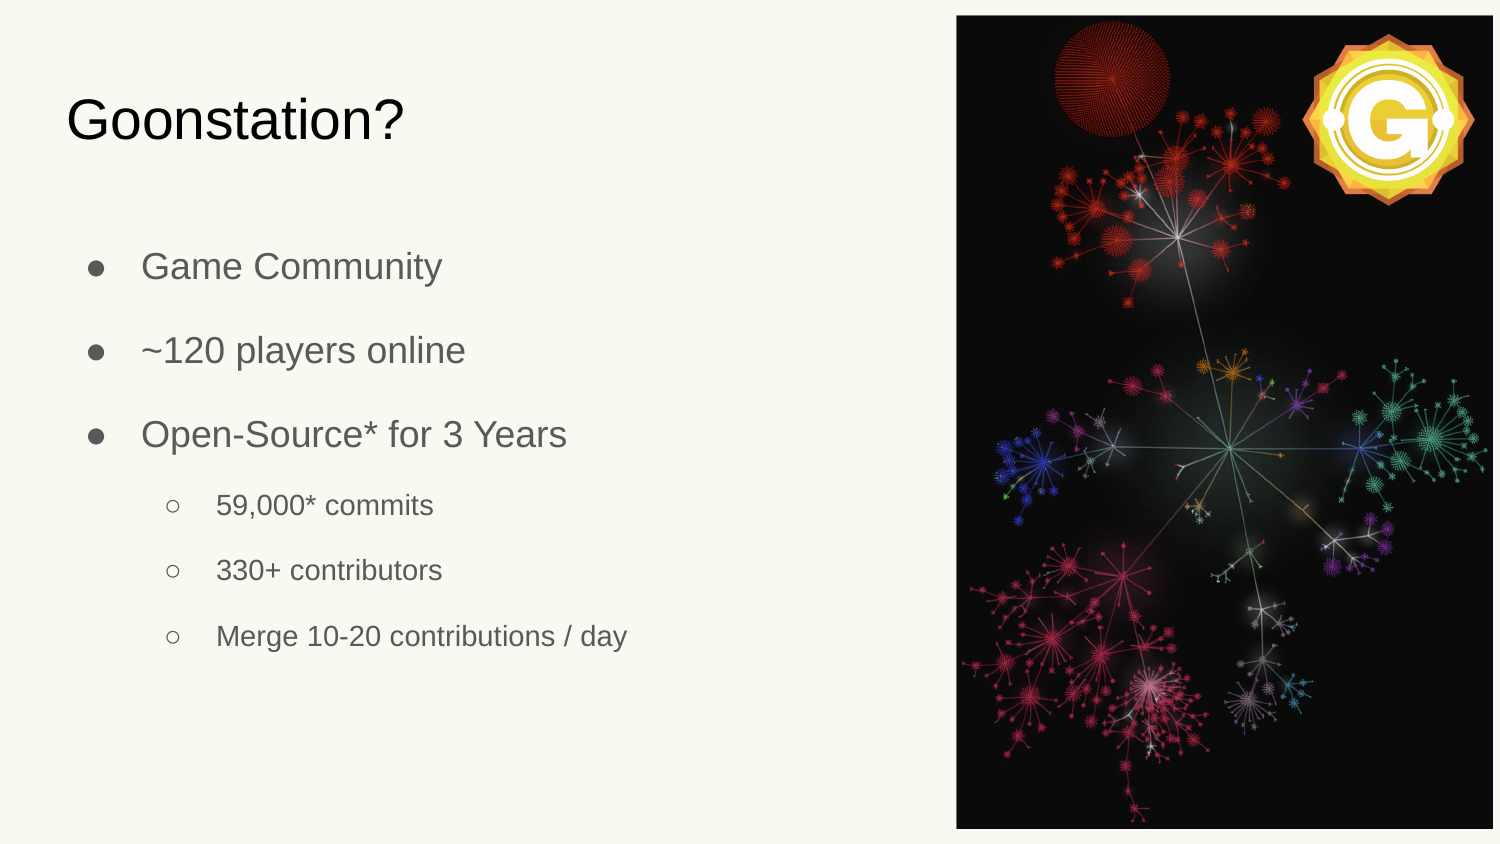

# Goonstation?
Game Community
~120 players online
Open-Source* for 3 Years
59,000* commits
330+ contributors
Merge 10-20 contributions / day